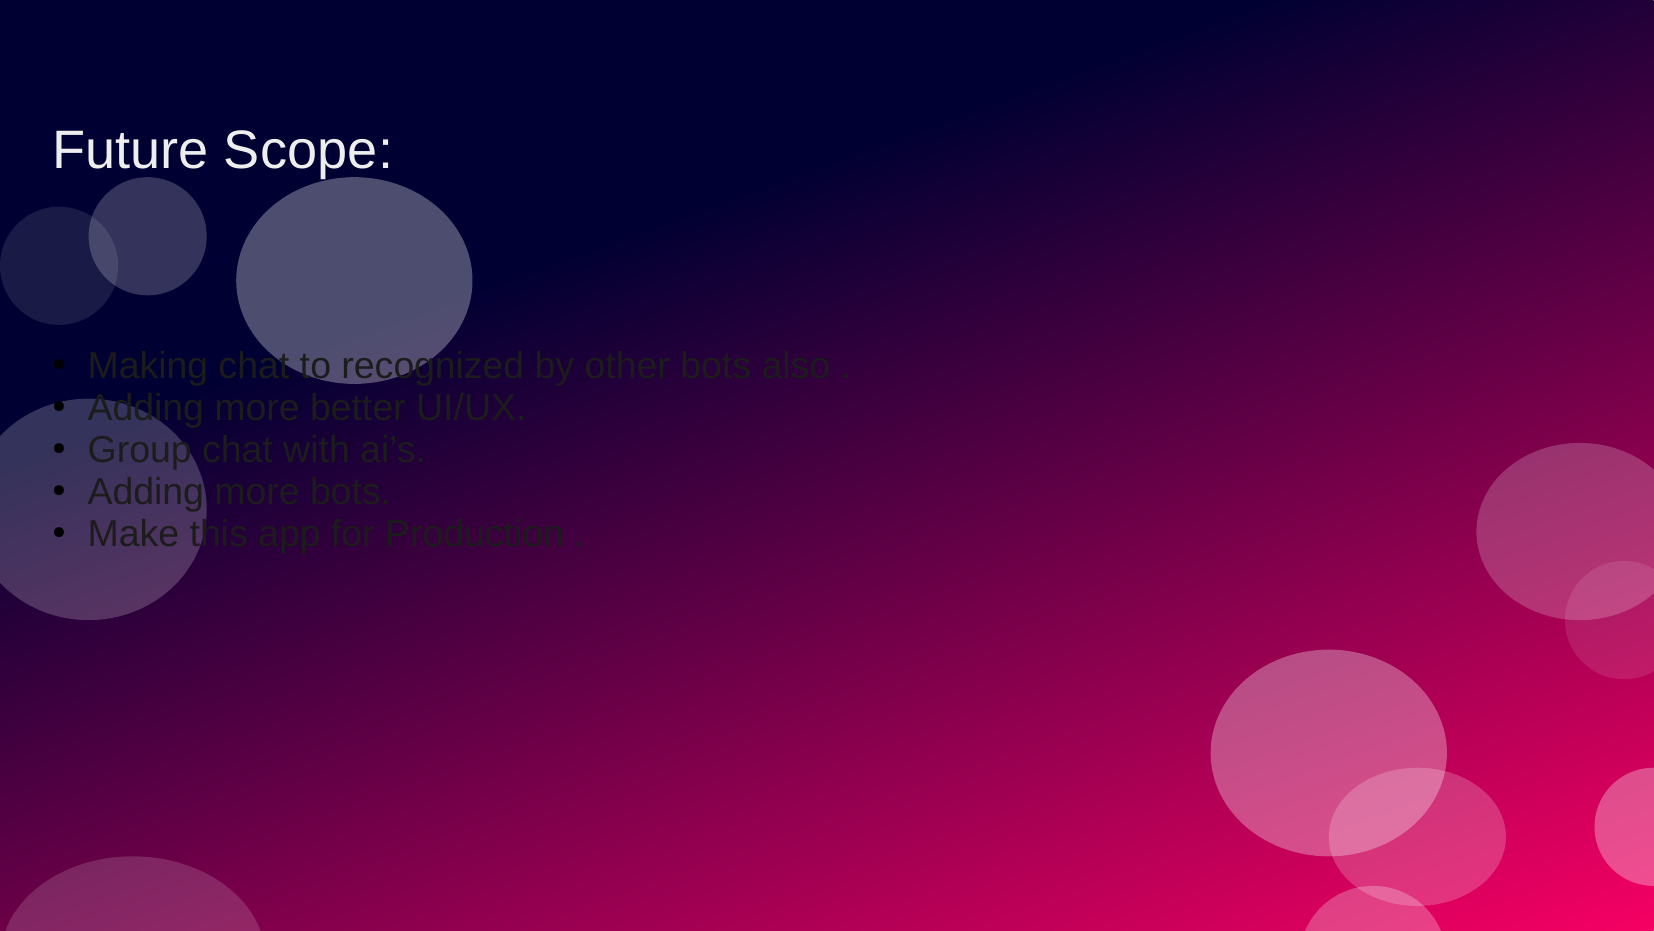

Future Scope:
Making chat to recognized by other bots also .
Adding more better UI/UX.
Group chat with ai’s.
Adding more bots.
Make this app for Production .